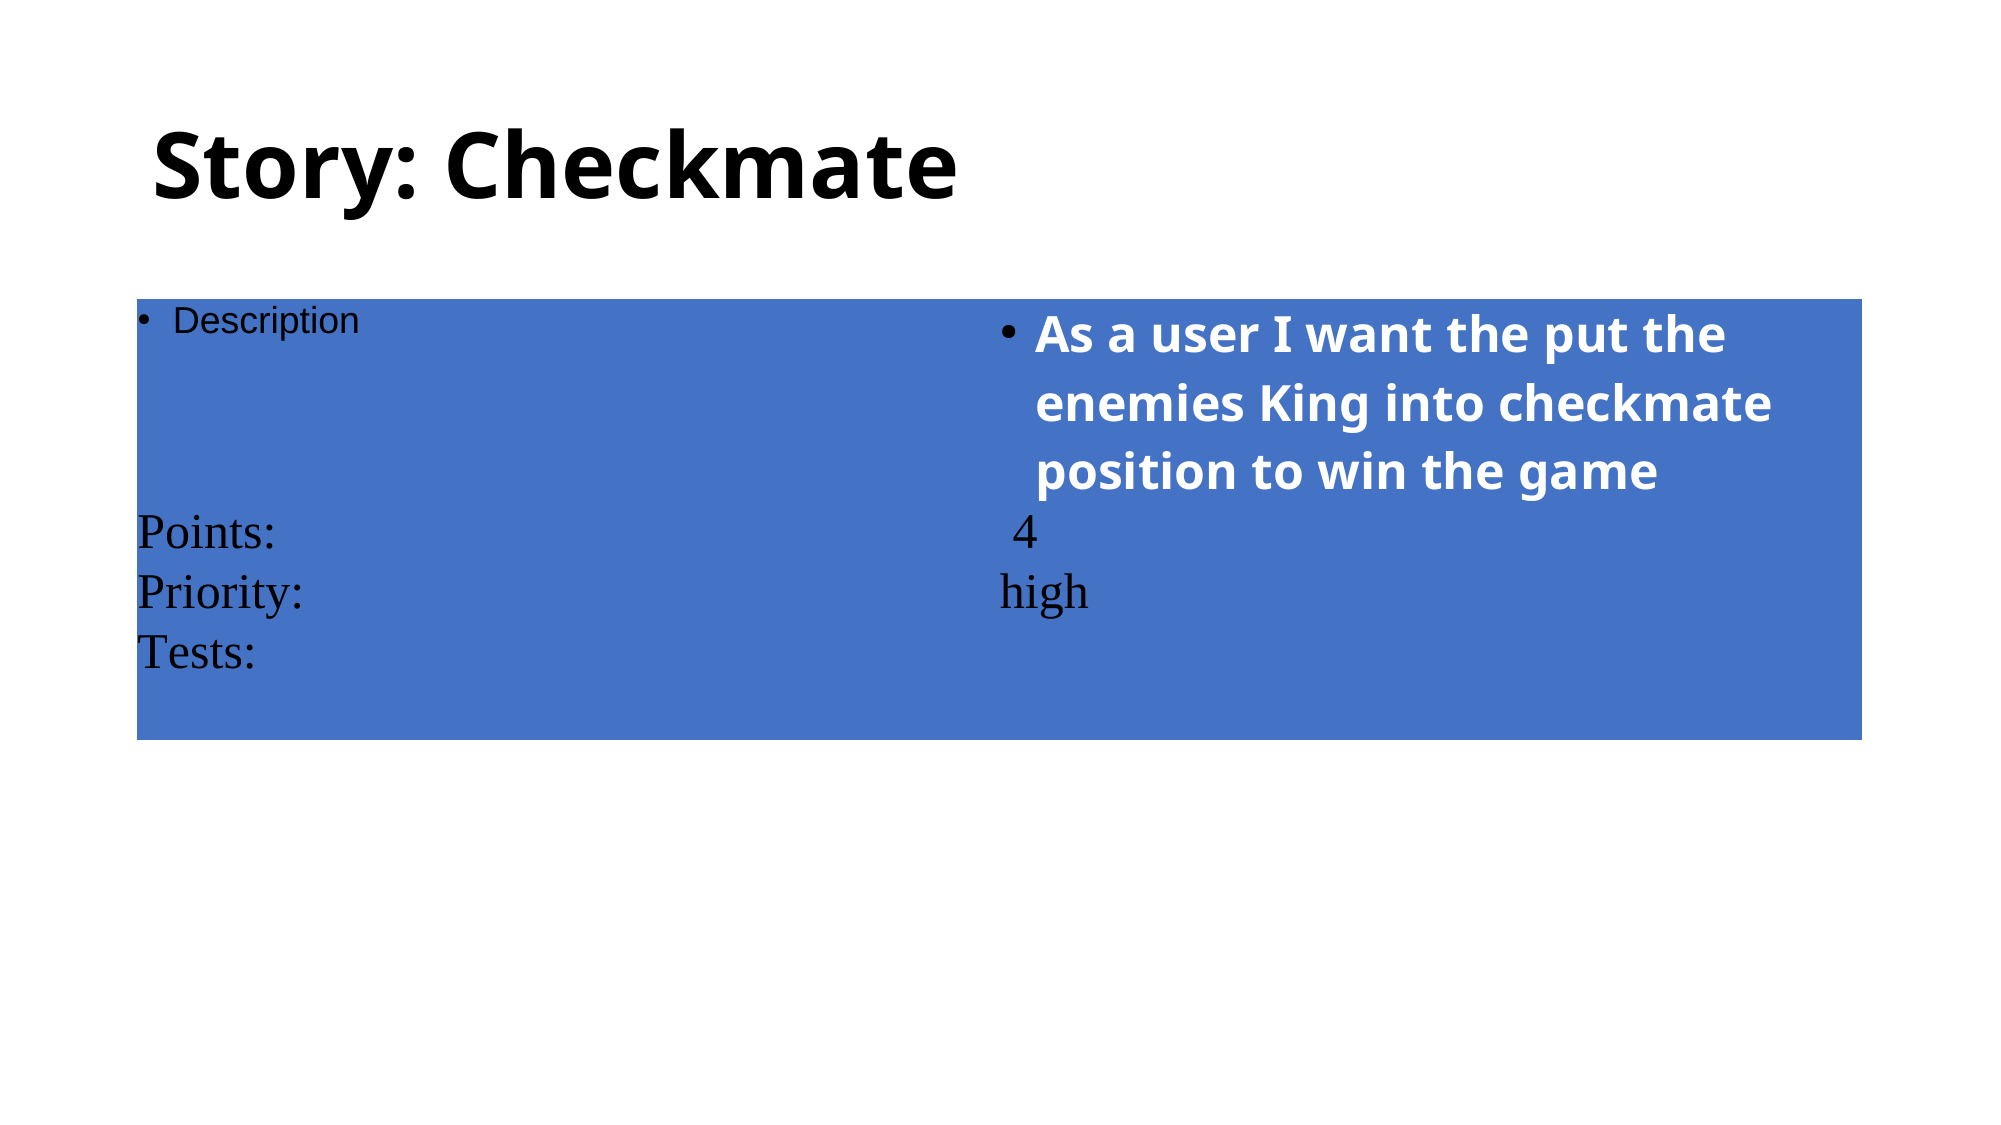

# Story: Checkmate
| Description | As a user I want the put the enemies King into checkmate position to win the game |
| --- | --- |
| Points: | 4 |
| Priority: | high |
| Tests: | |
| | |